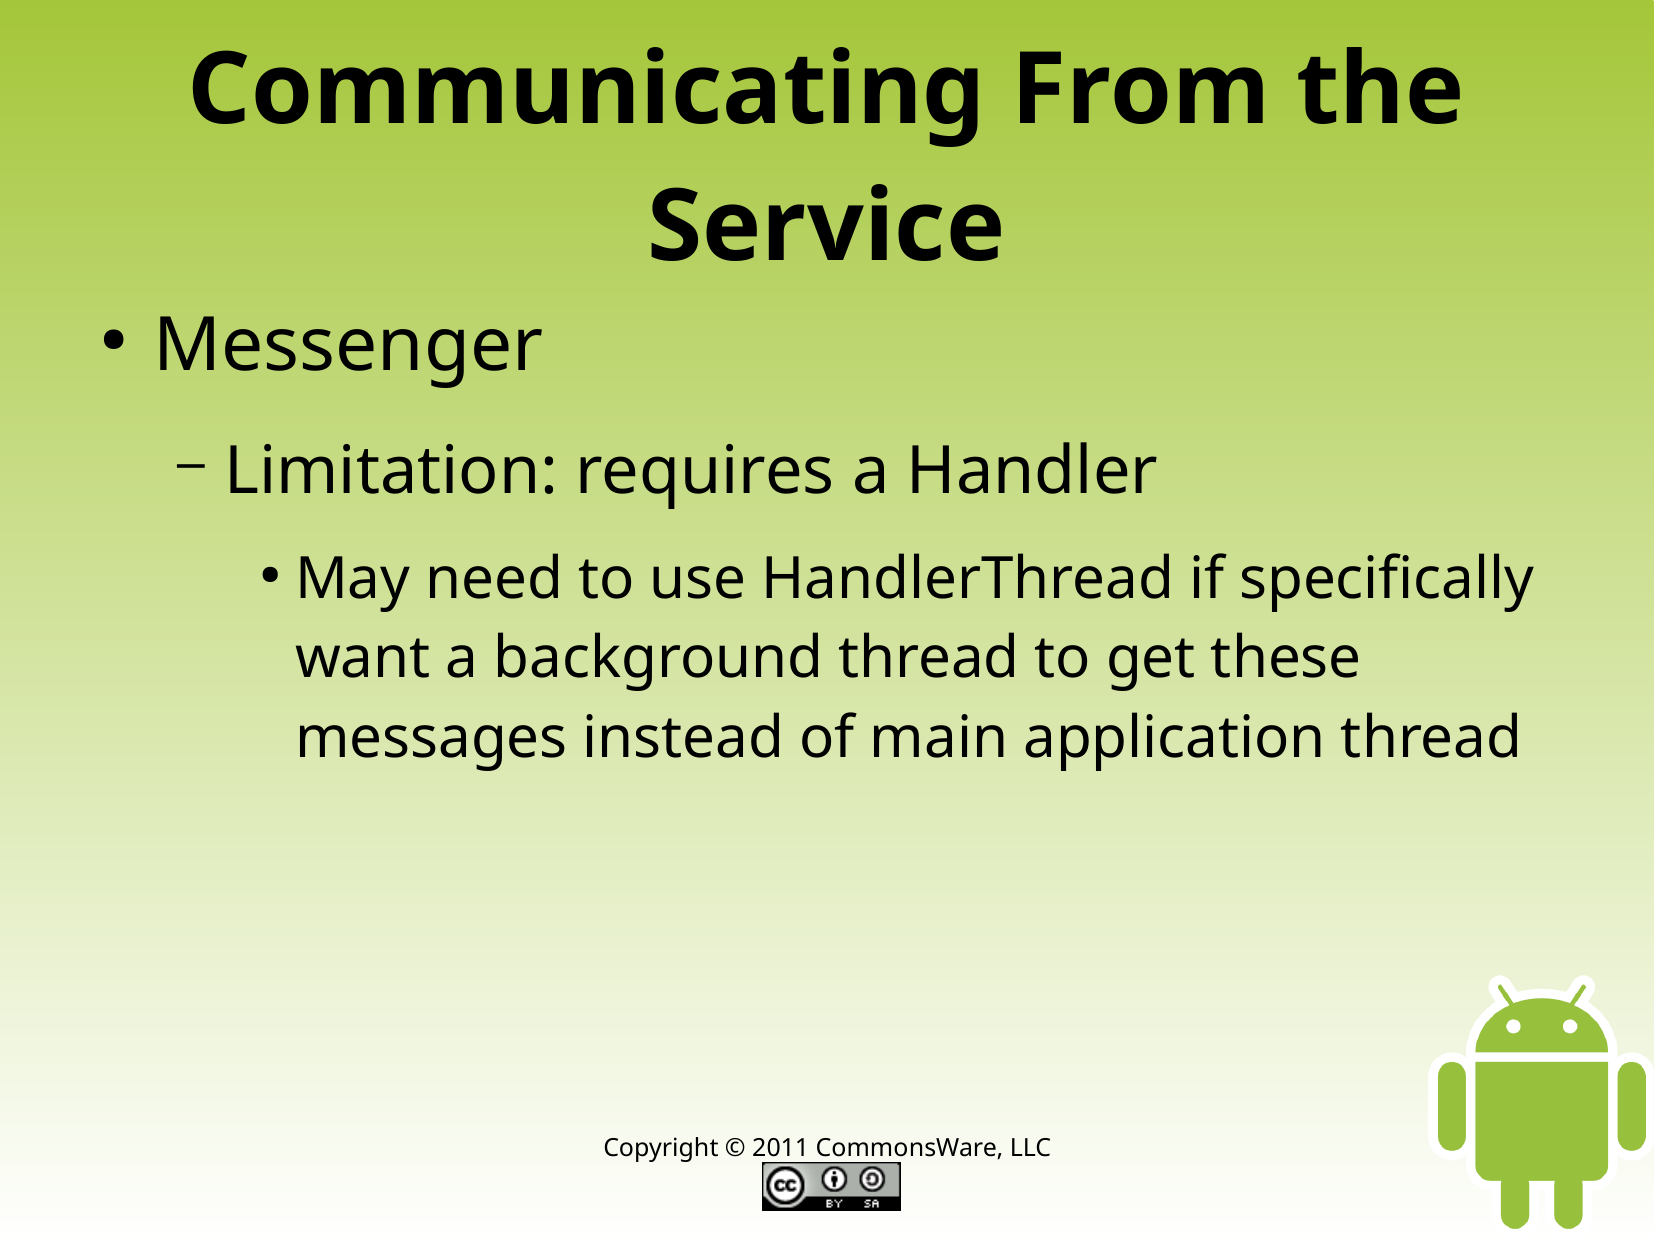

# Communicating From the Service
Messenger
Limitation: requires a Handler
May need to use HandlerThread if specifically
want a background thread to get these
messages instead of main application thread